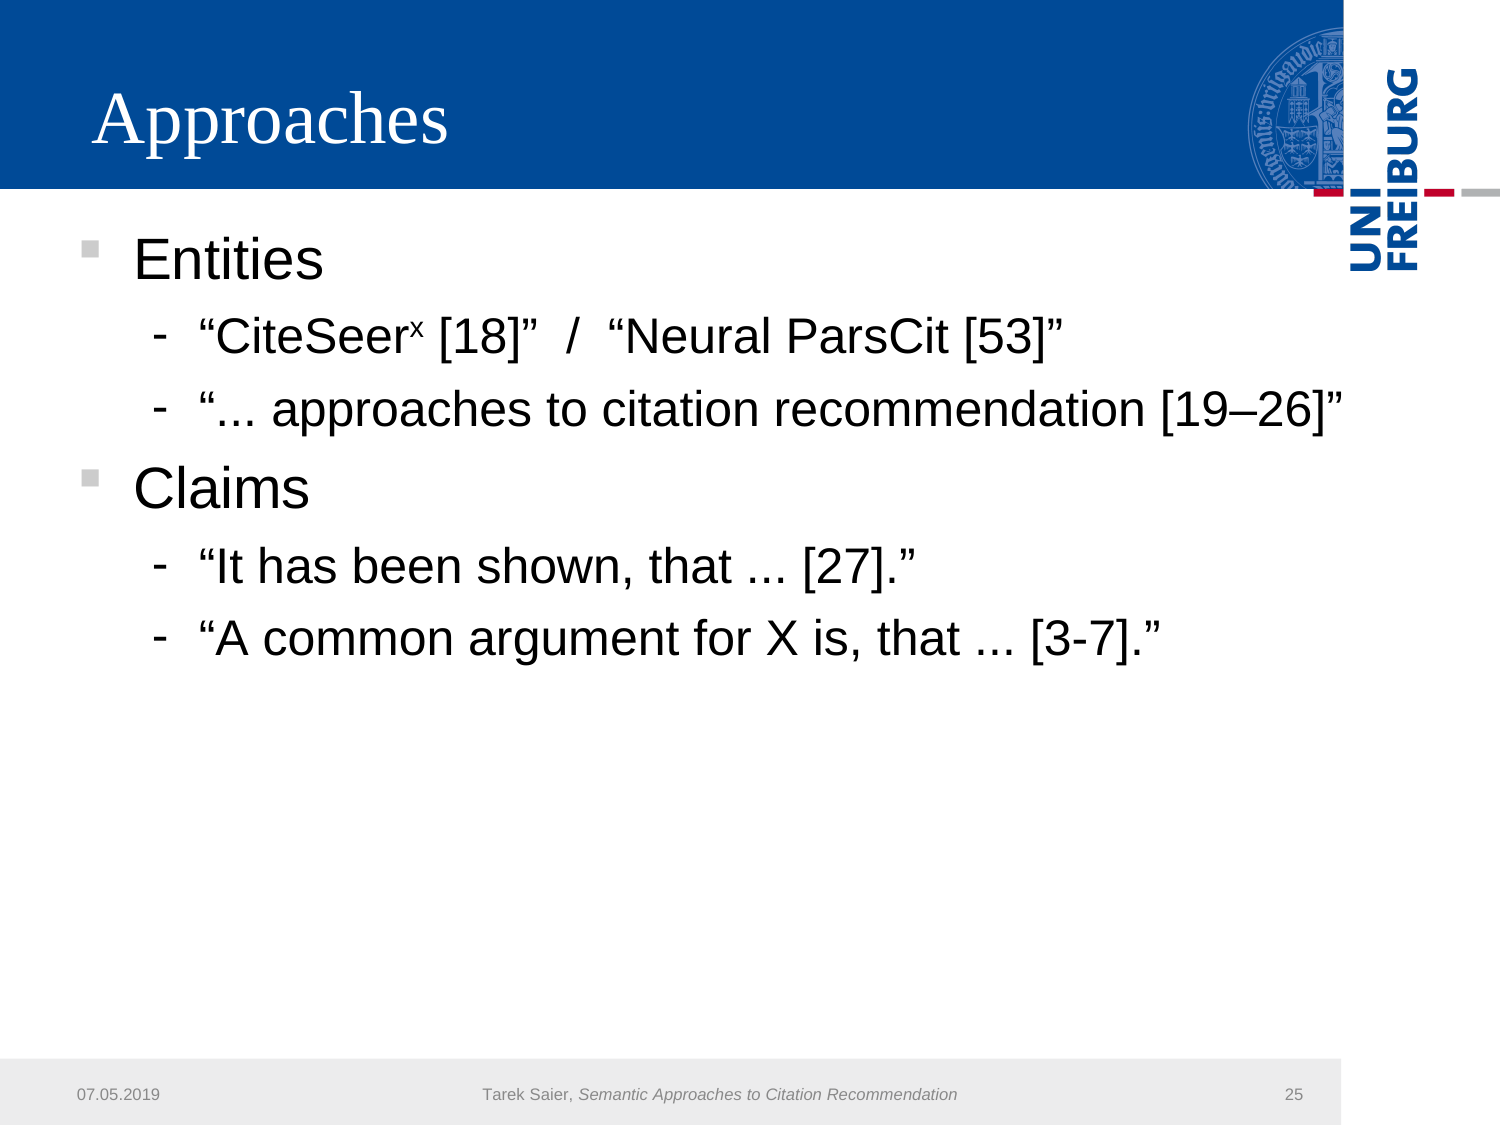

# Approaches
Entities
“CiteSeerx [18]” / “Neural ParsCit [53]”
“... approaches to citation recommendation [19–26]”
Claims
“It has been shown, that ... [27].”
“A common argument for X is, that ... [3-7].”
Präsentationstitel
25